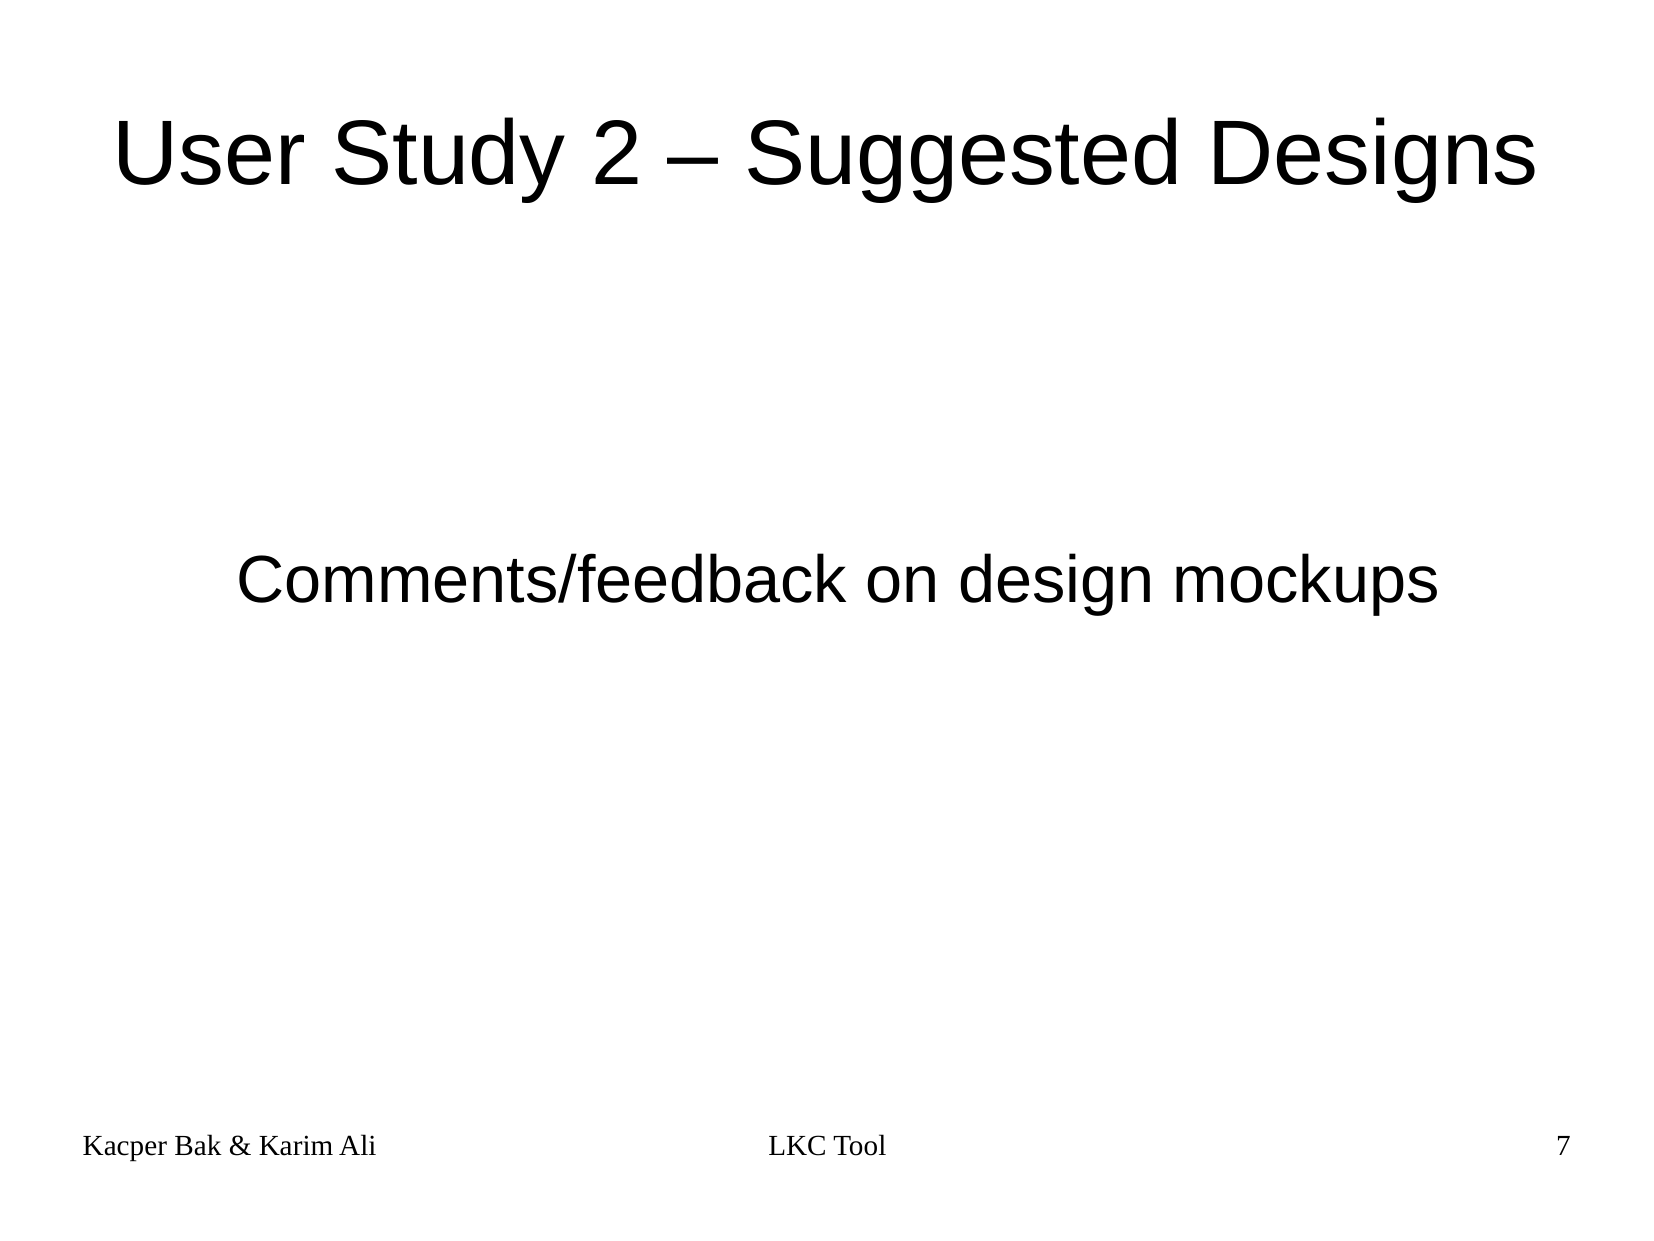

# User Study 2 – Suggested Designs
Comments/feedback on design mockups
Kacper Bak & Karim Ali
LKC Tool
7